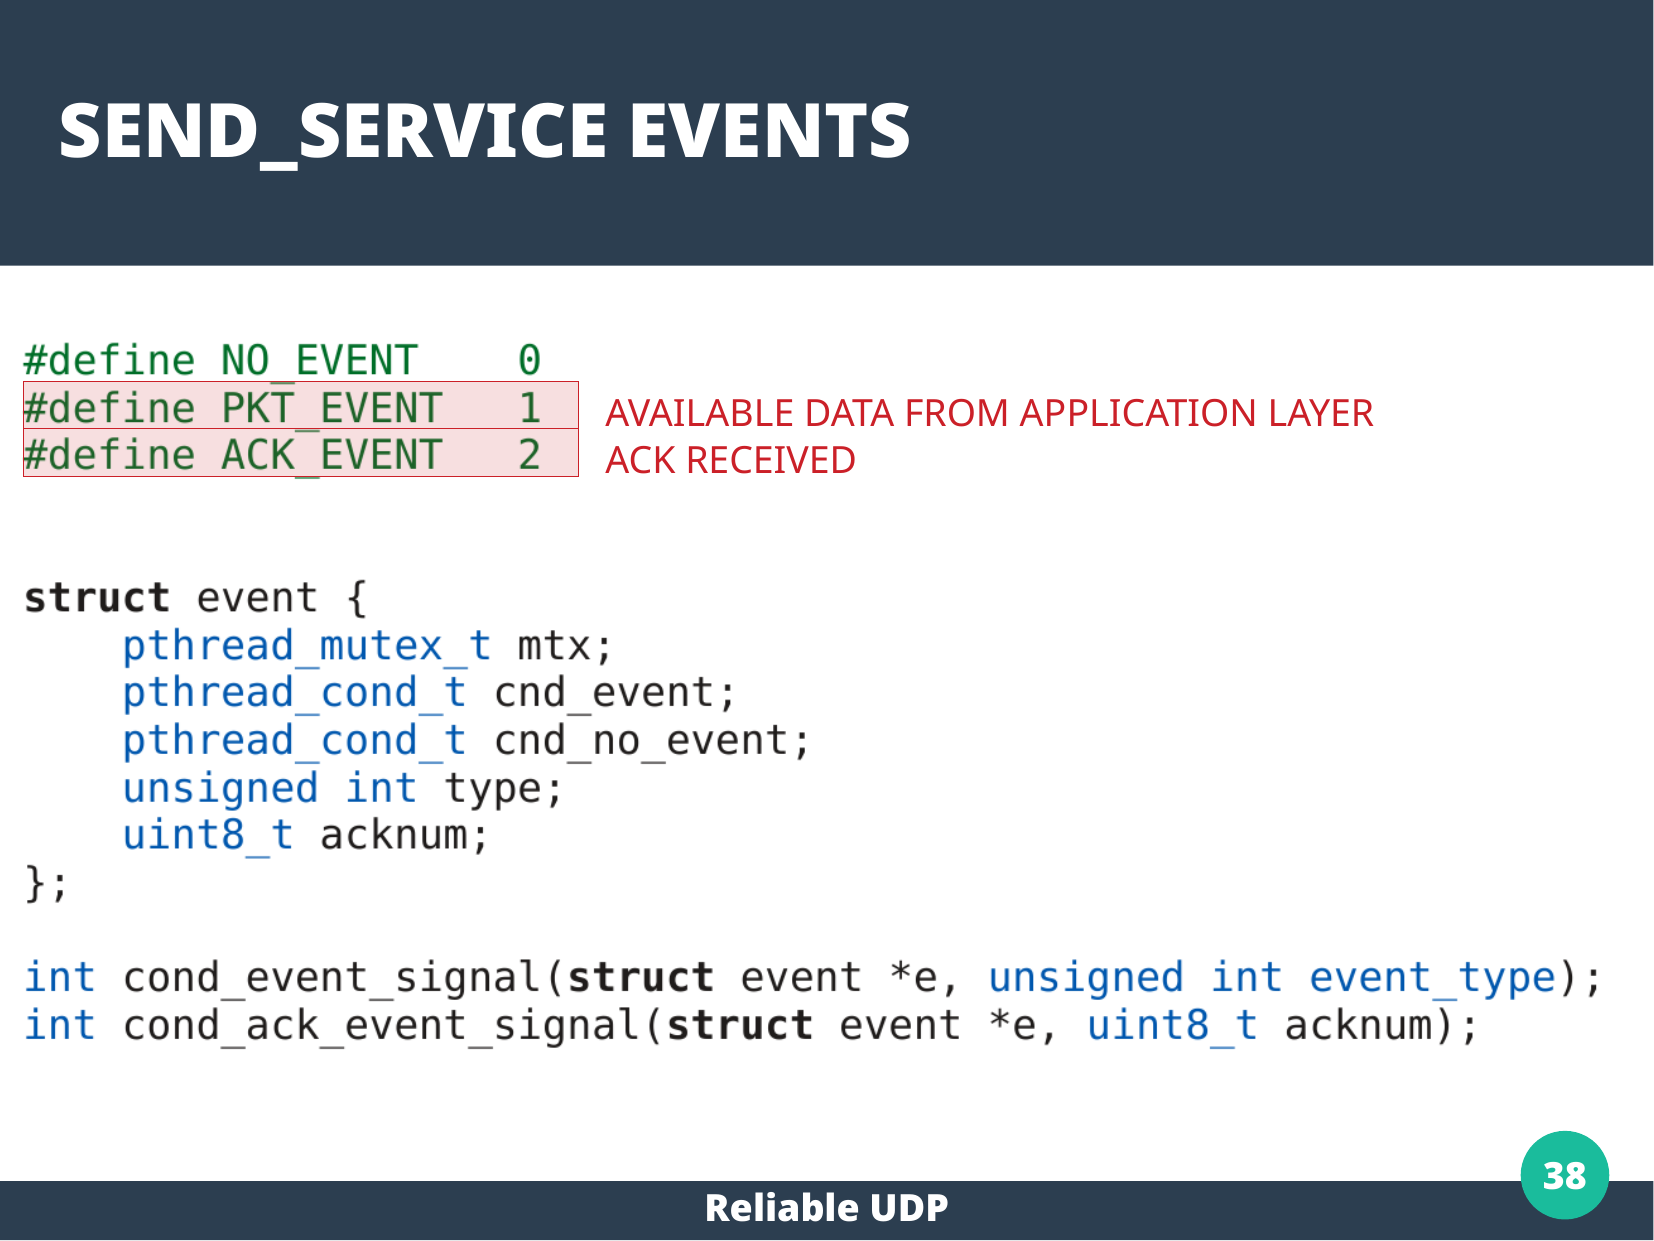

# SEND_SERVICE EVENTS
AVAILABLE DATA FROM APPLICATION LAYER
ACK RECEIVED
38
Reliable UDP